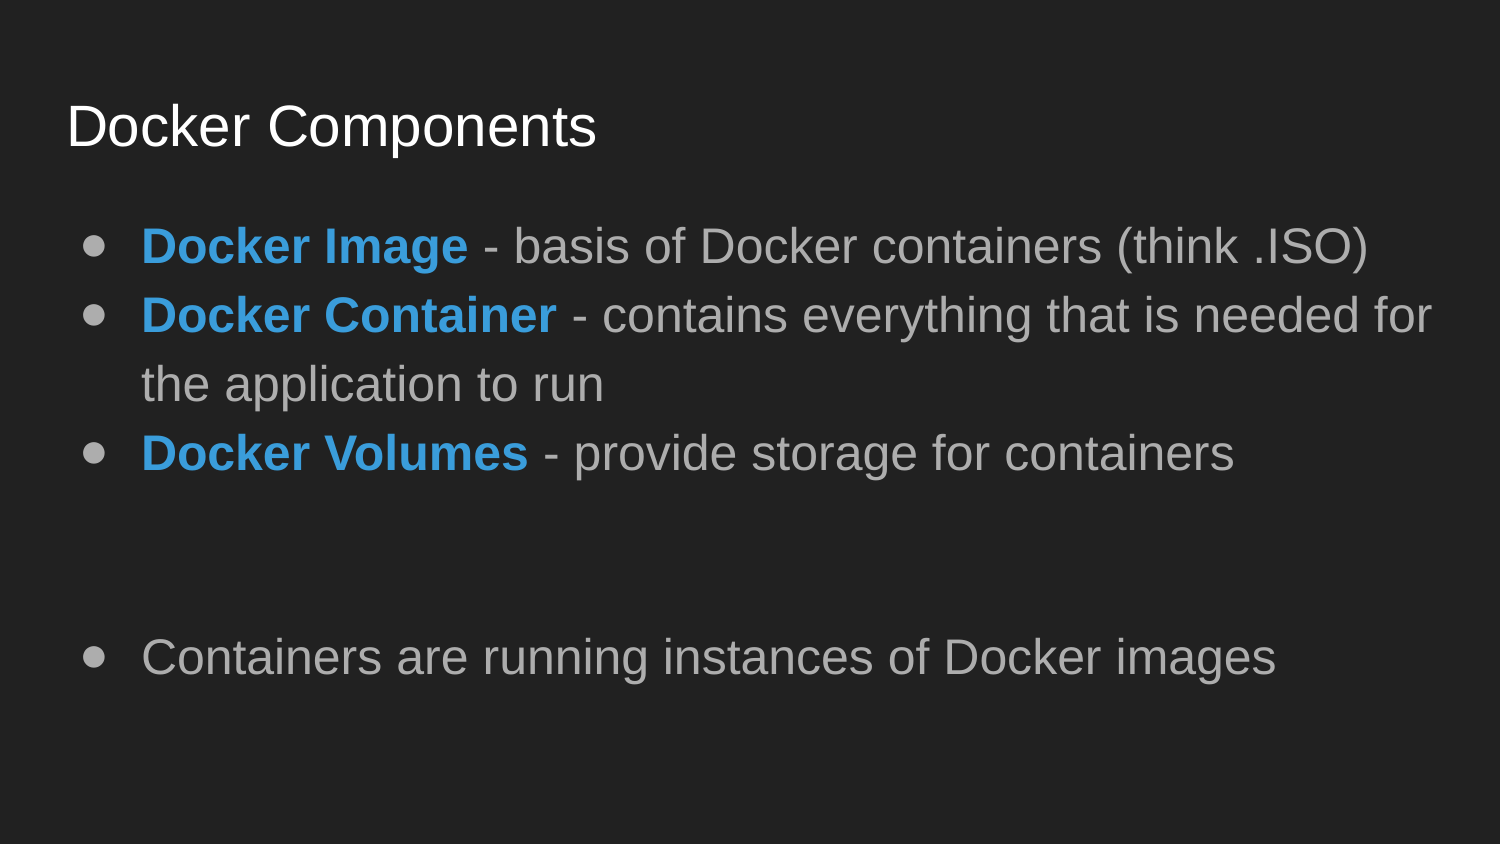

# Docker Components
Docker Image - basis of Docker containers (think .ISO)
Docker Container - contains everything that is needed for the application to run
Docker Volumes - provide storage for containers
Containers are running instances of Docker images